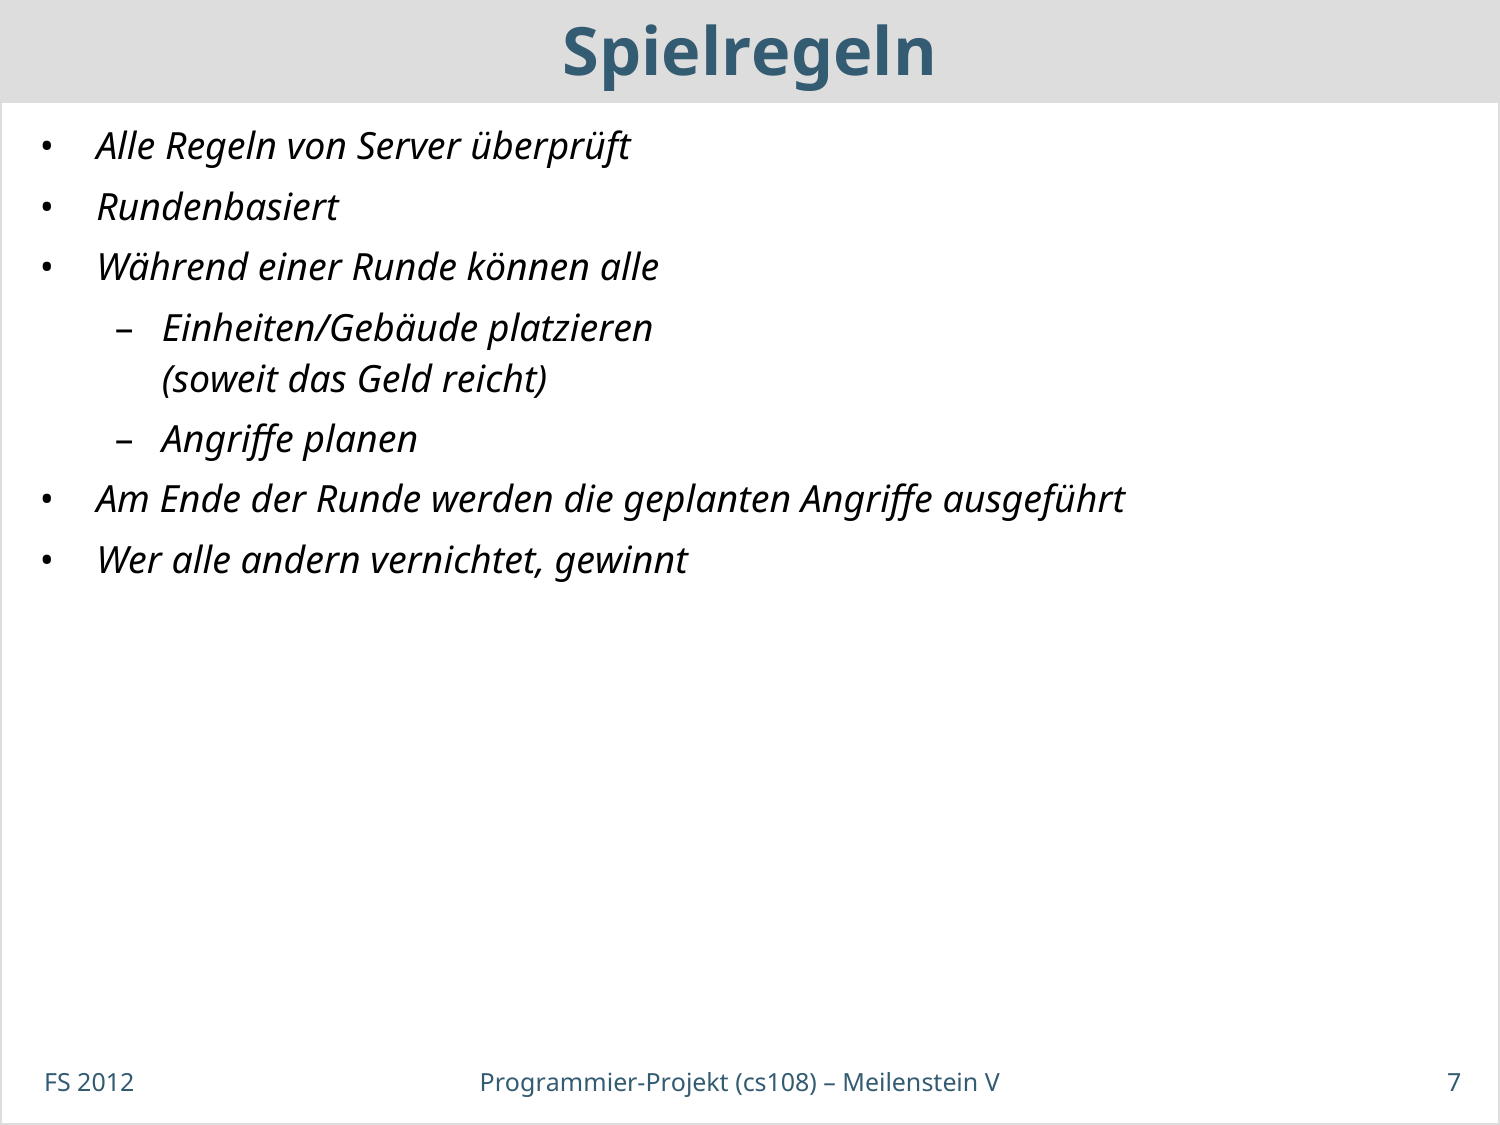

# Spielregeln
Alle Regeln von Server überprüft
Rundenbasiert
Während einer Runde können alle
Einheiten/Gebäude platzieren
(soweit das Geld reicht)
Angriffe planen
Am Ende der Runde werden die geplanten Angriffe ausgeführt
Wer alle andern vernichtet, gewinnt
FS 2012
Programmier-Projekt (cs108) – Meilenstein V